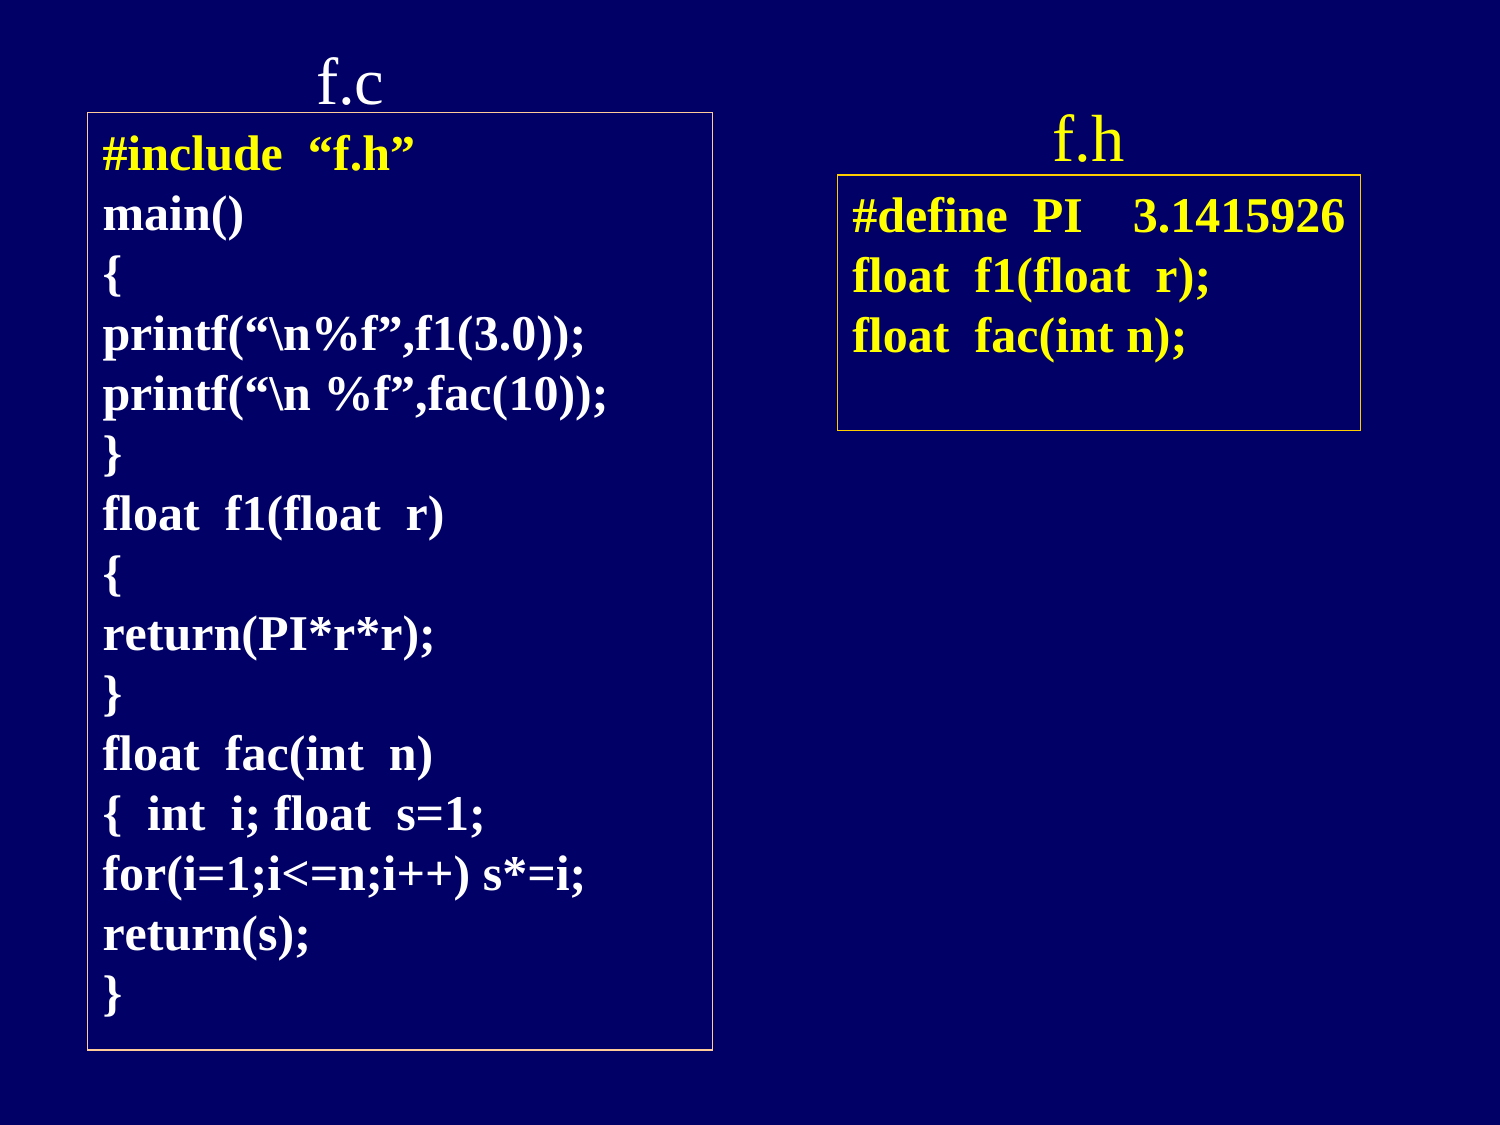

f.c
f.h
# #include “f.h”
main()
{
printf(“\n%f”,f1(3.0));
printf(“\n %f”,fac(10));
}
float f1(float r)
{
return(PI*r*r);
}
float fac(int n)
{ int i; float s=1;
for(i=1;i<=n;i++) s*=i;
return(s);
}
#define PI 3.1415926
float f1(float r);
float fac(int n);